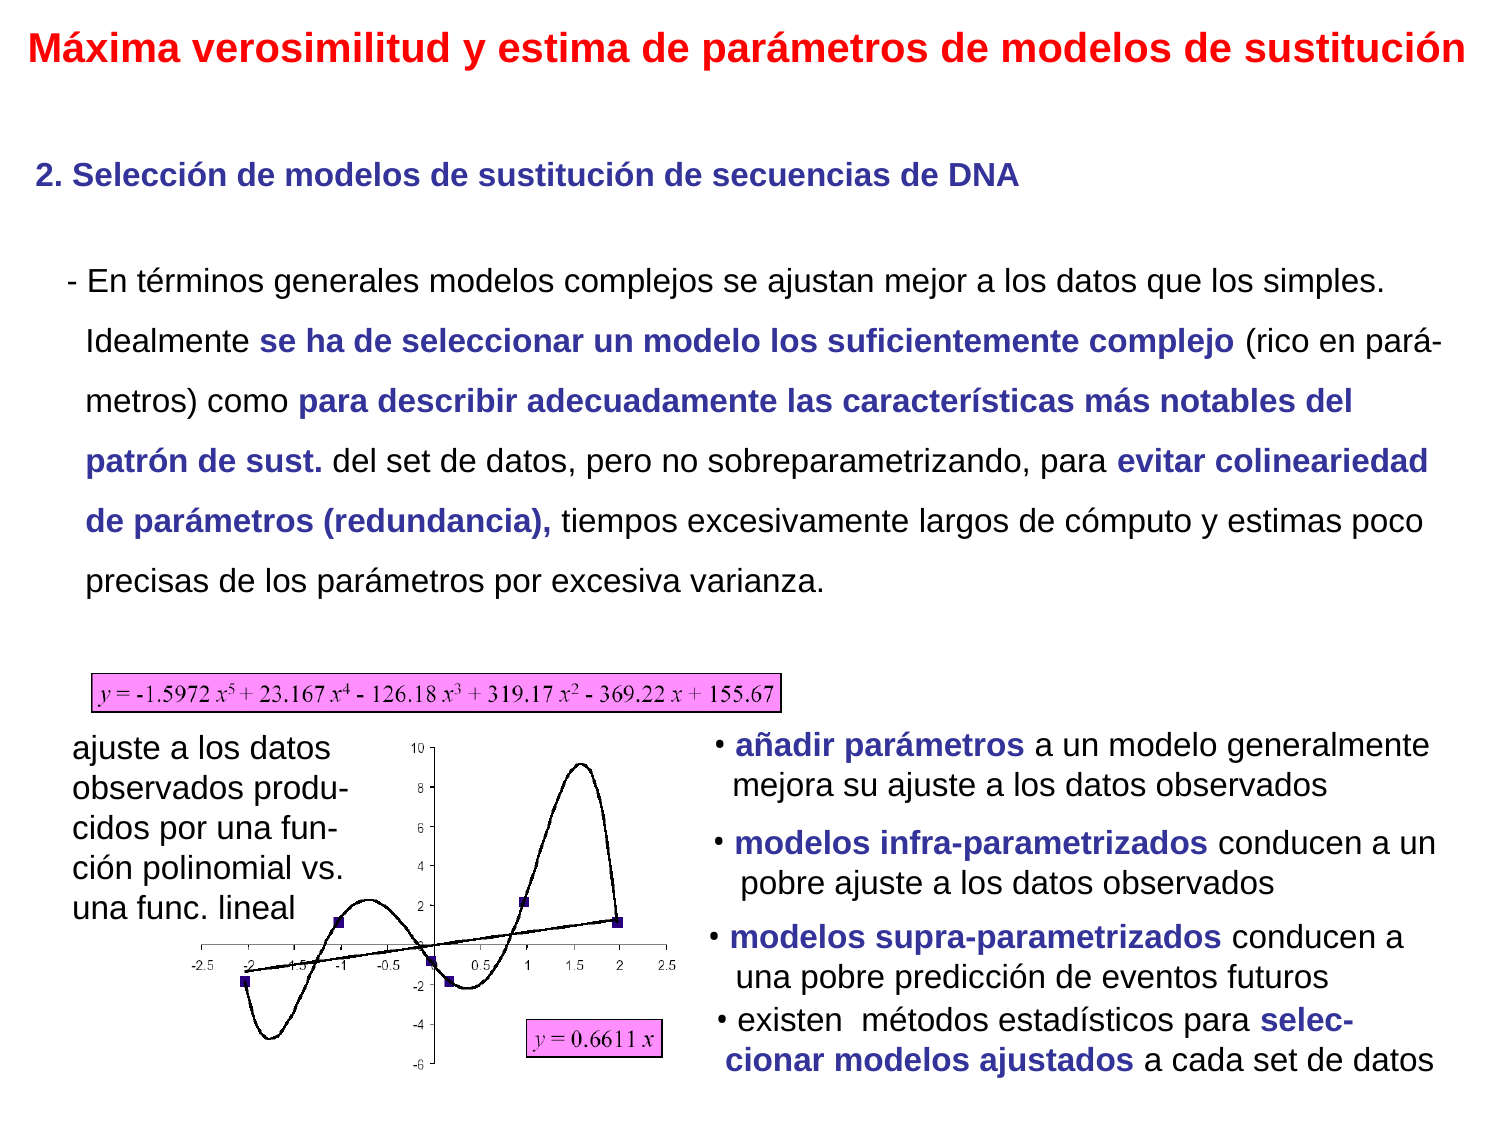

Máxima verosimilitud y estima de parámetros de modelos de sustitución
2. Selección de modelos de sustitución de secuencias de DNA
 En términos generales modelos complejos se ajustan mejor a los datos que los simples.
 Idealmente se ha de seleccionar un modelo los suficientemente complejo (rico en pará-
 metros) como para describir adecuadamente las características más notables del
 patrón de sust. del set de datos, pero no sobreparametrizando, para evitar colineariedad
 de parámetros (redundancia), tiempos excesivamente largos de cómputo y estimas poco
 precisas de los parámetros por excesiva varianza.
ajuste a los datos
observados produ-
cidos por una fun-
ción polinomial vs.
una func. lineal
 añadir parámetros a un modelo generalmente
 mejora su ajuste a los datos observados
 modelos infra-parametrizados conducen a un
 pobre ajuste a los datos observados
 modelos supra-parametrizados conducen a
 una pobre predicción de eventos futuros
 existen métodos estadísticos para selec-
 cionar modelos ajustados a cada set de datos